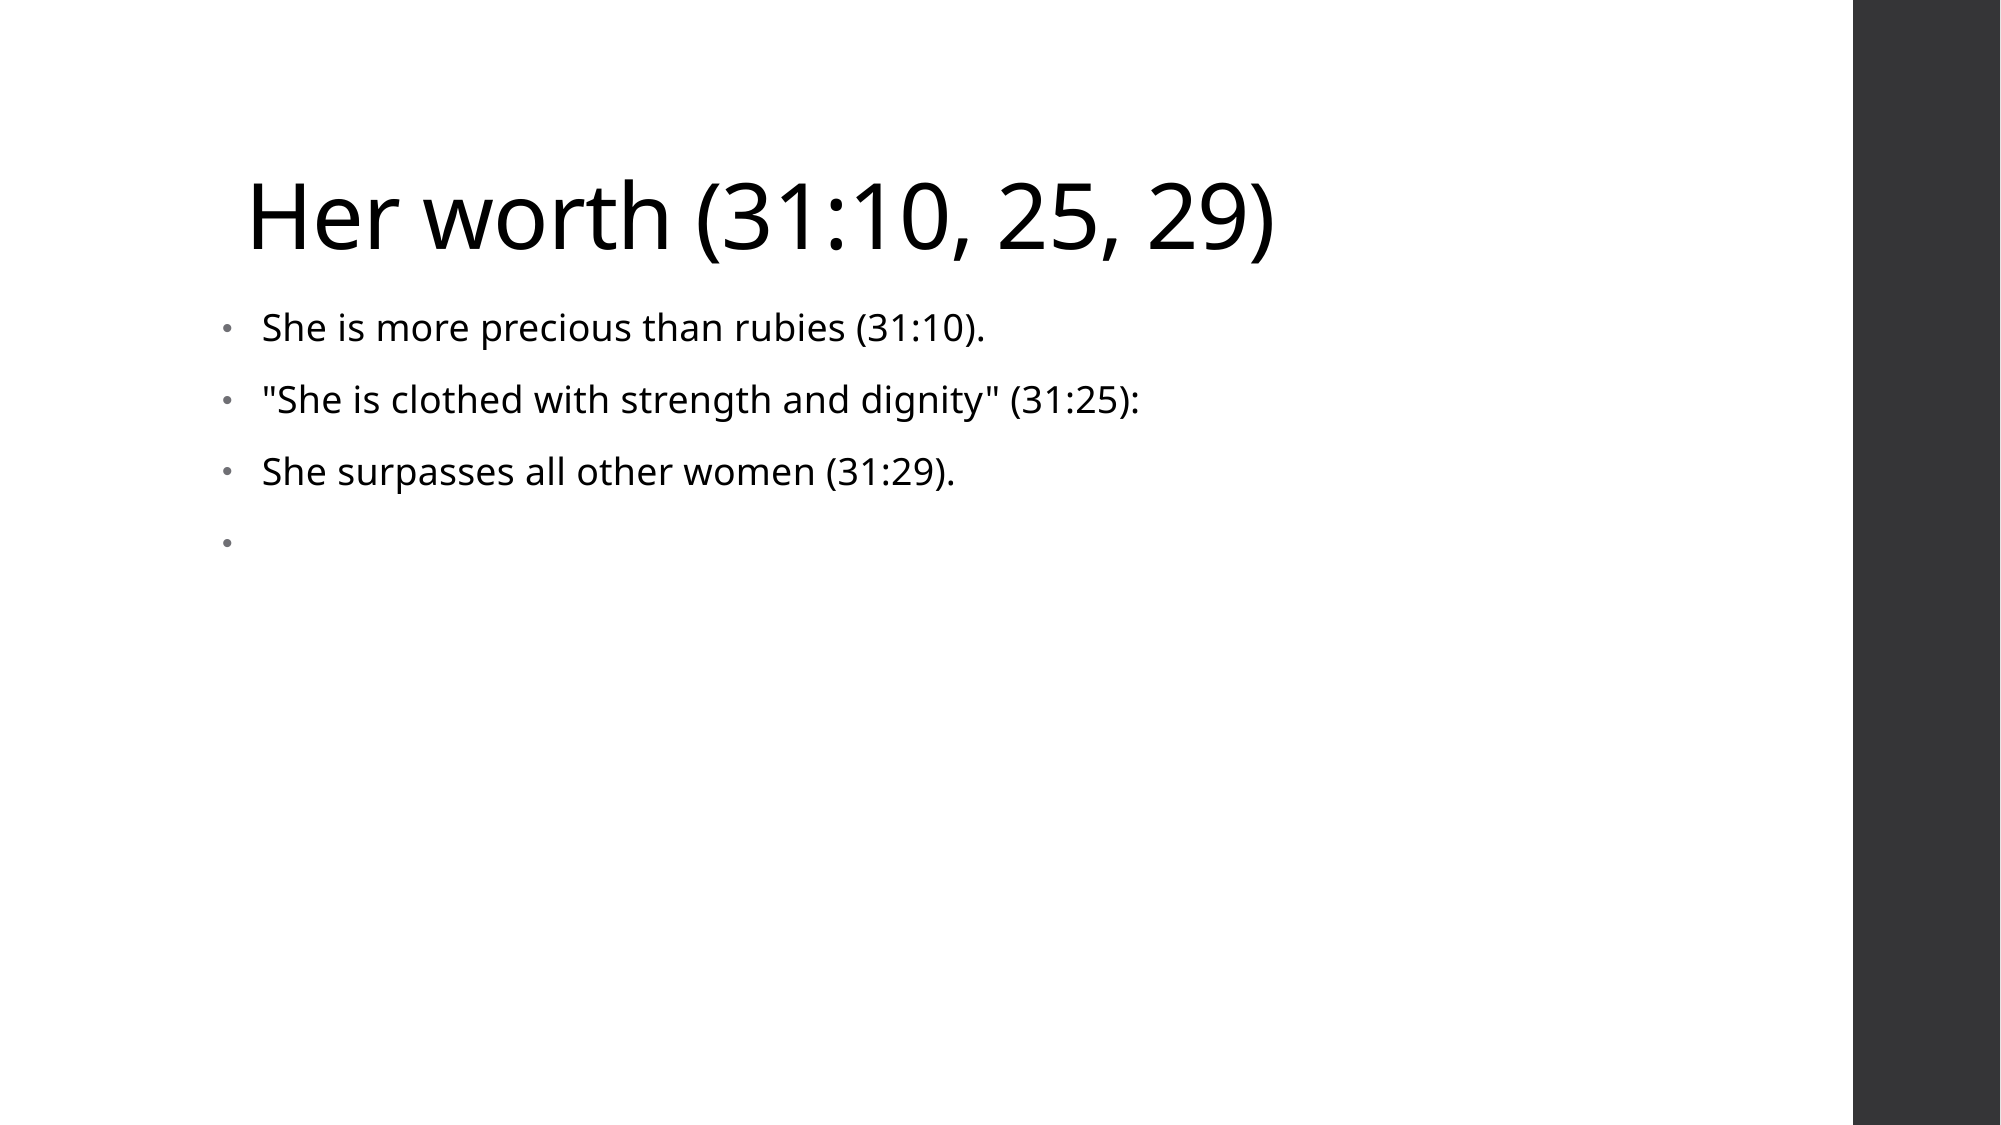

# Her worth (31:10, 25, 29)
 She is more precious than rubies (31:10).
 "She is clothed with strength and dignity" (31:25):
 She surpasses all other women (31:29).